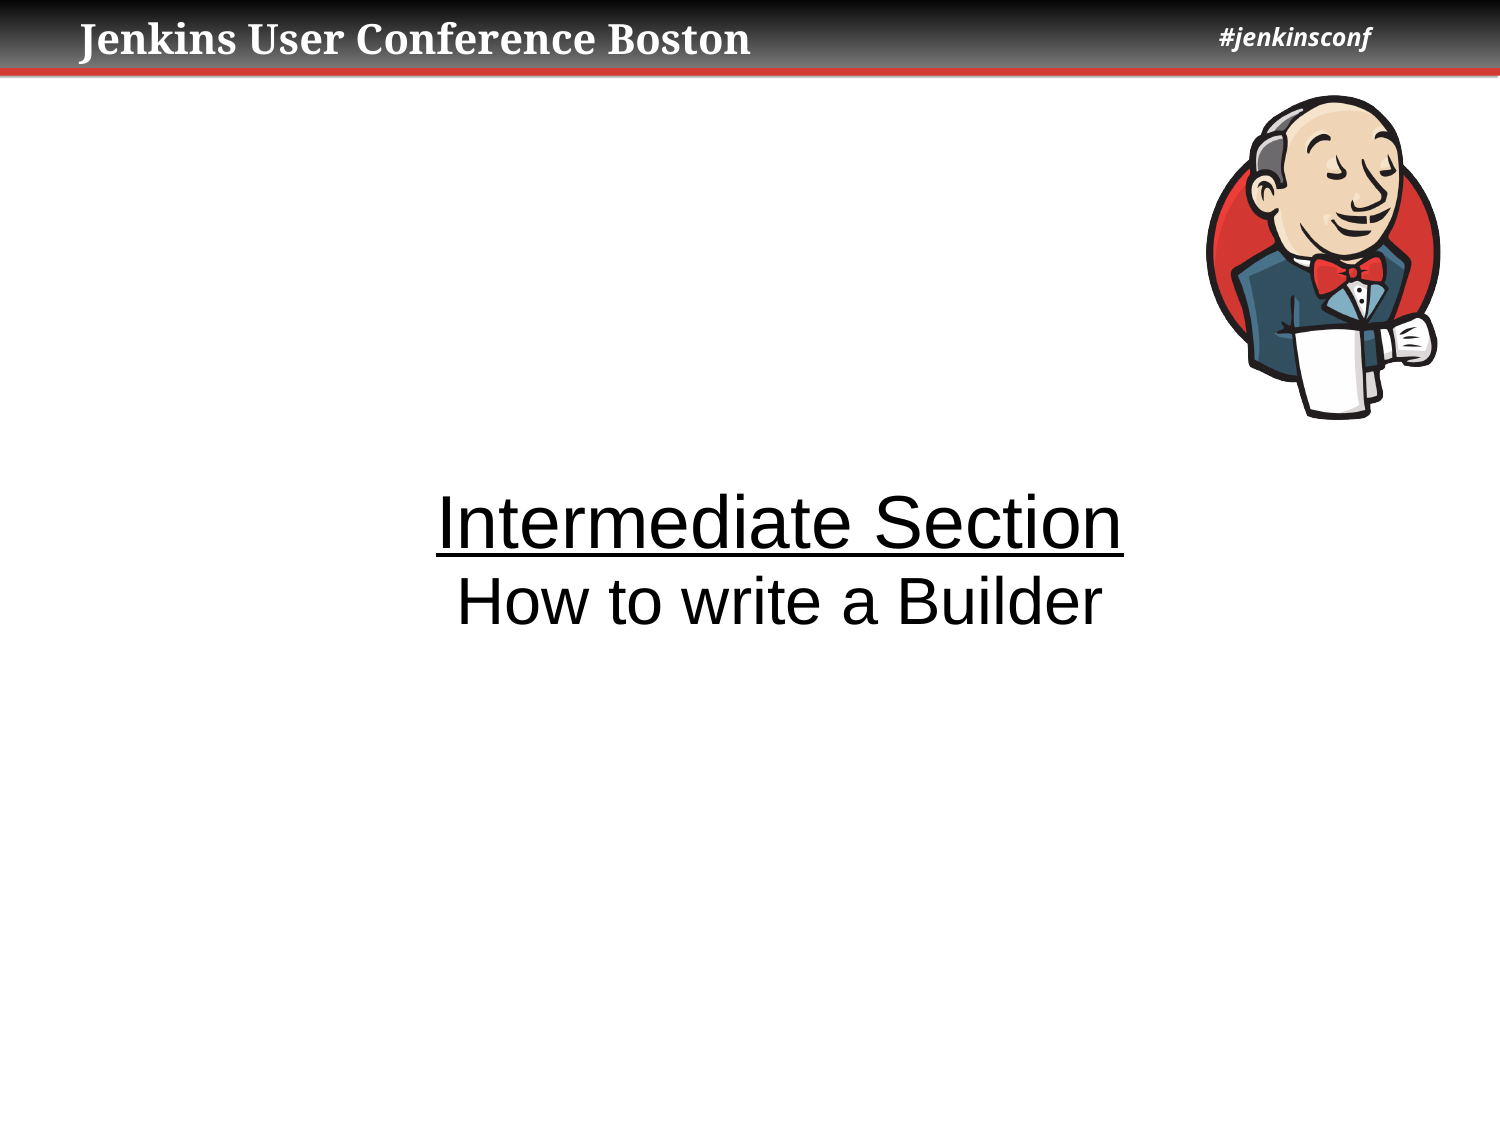

# Intermediate Section
How to write a Builder